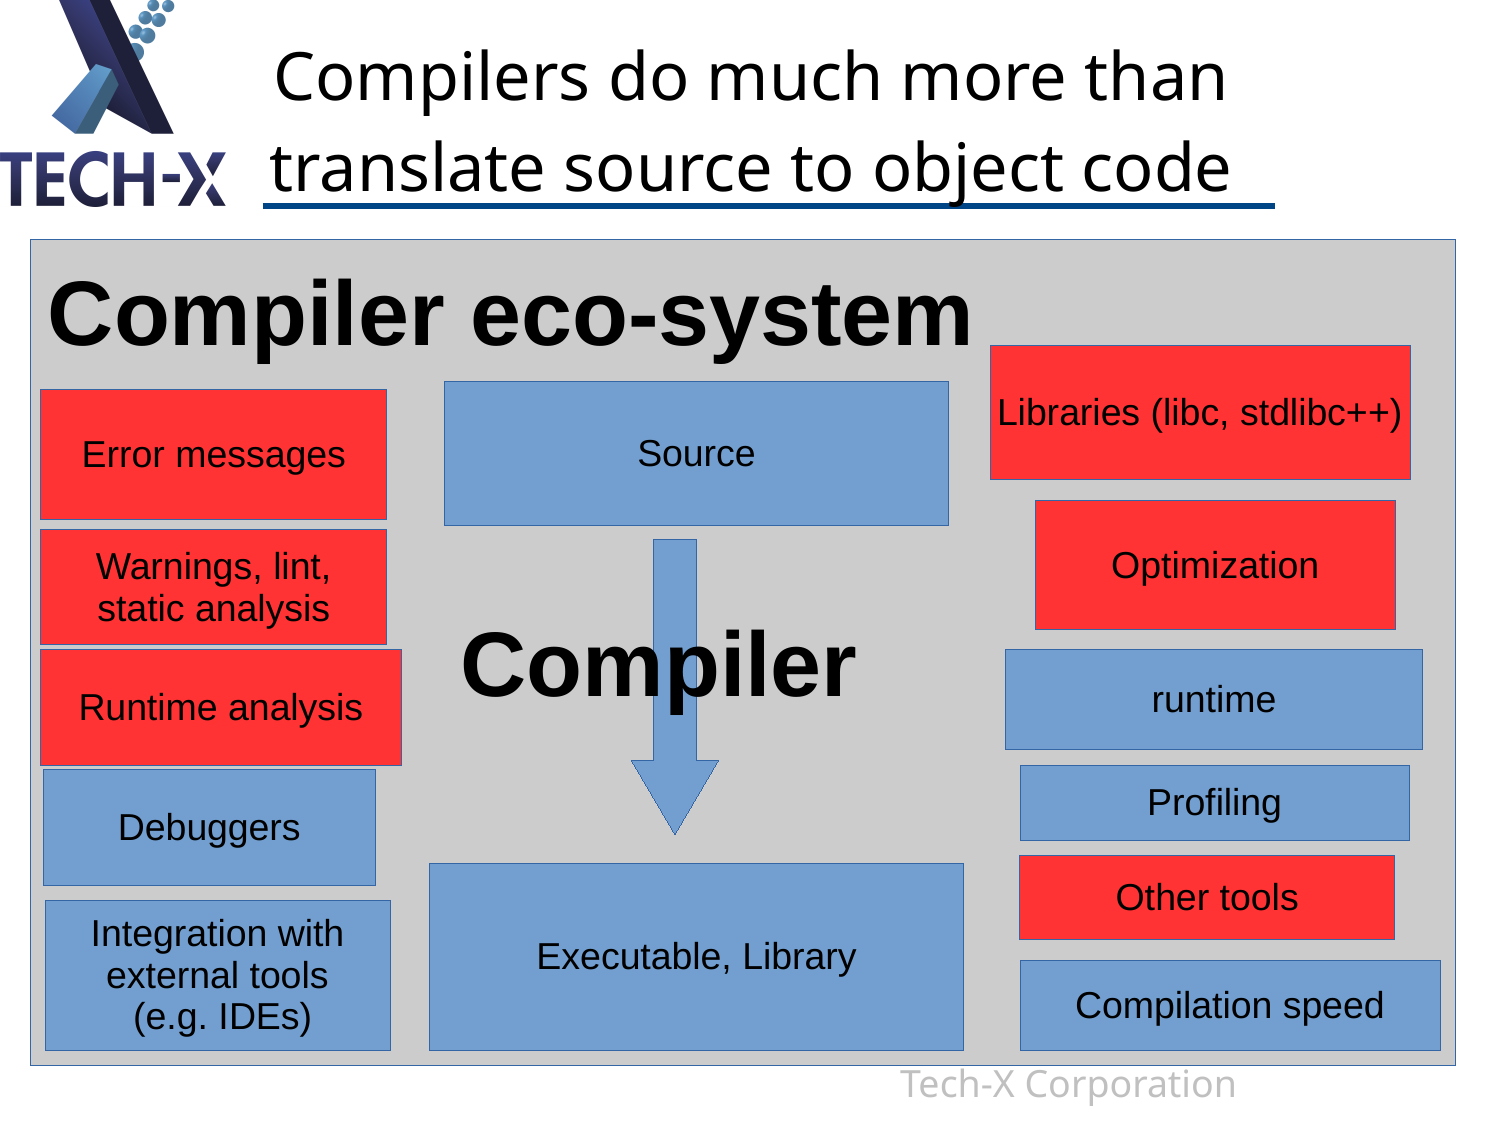

Compilers do much more than translate source to object code
Compiler eco-system
Libraries (libc, stdlibc++)
Source
Error messages
Optimization
Warnings, lint,
static analysis
Compiler
runtime
Runtime analysis
Profiling
Debuggers
Other tools
Executable, Library
Integration with
external tools
 (e.g. IDEs)
Compilation speed